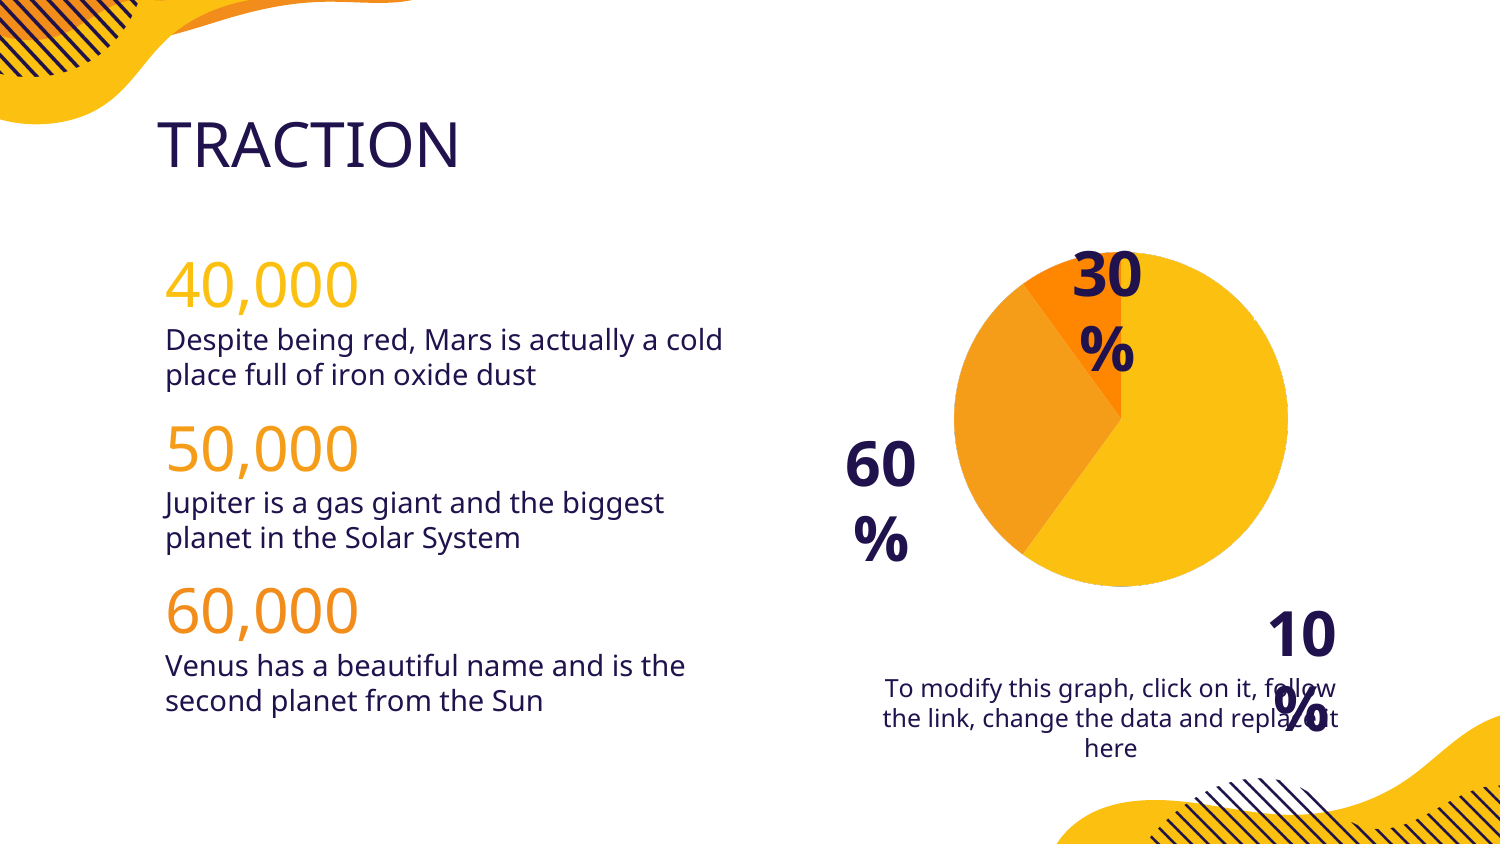

# TRACTION
30%
40,000
Despite being red, Mars is actually a cold place full of iron oxide dust
60%
50,000
Jupiter is a gas giant and the biggest planet in the Solar System
60,000
10%
Venus has a beautiful name and is the second planet from the Sun
To modify this graph, click on it, follow the link, change the data and replace it here